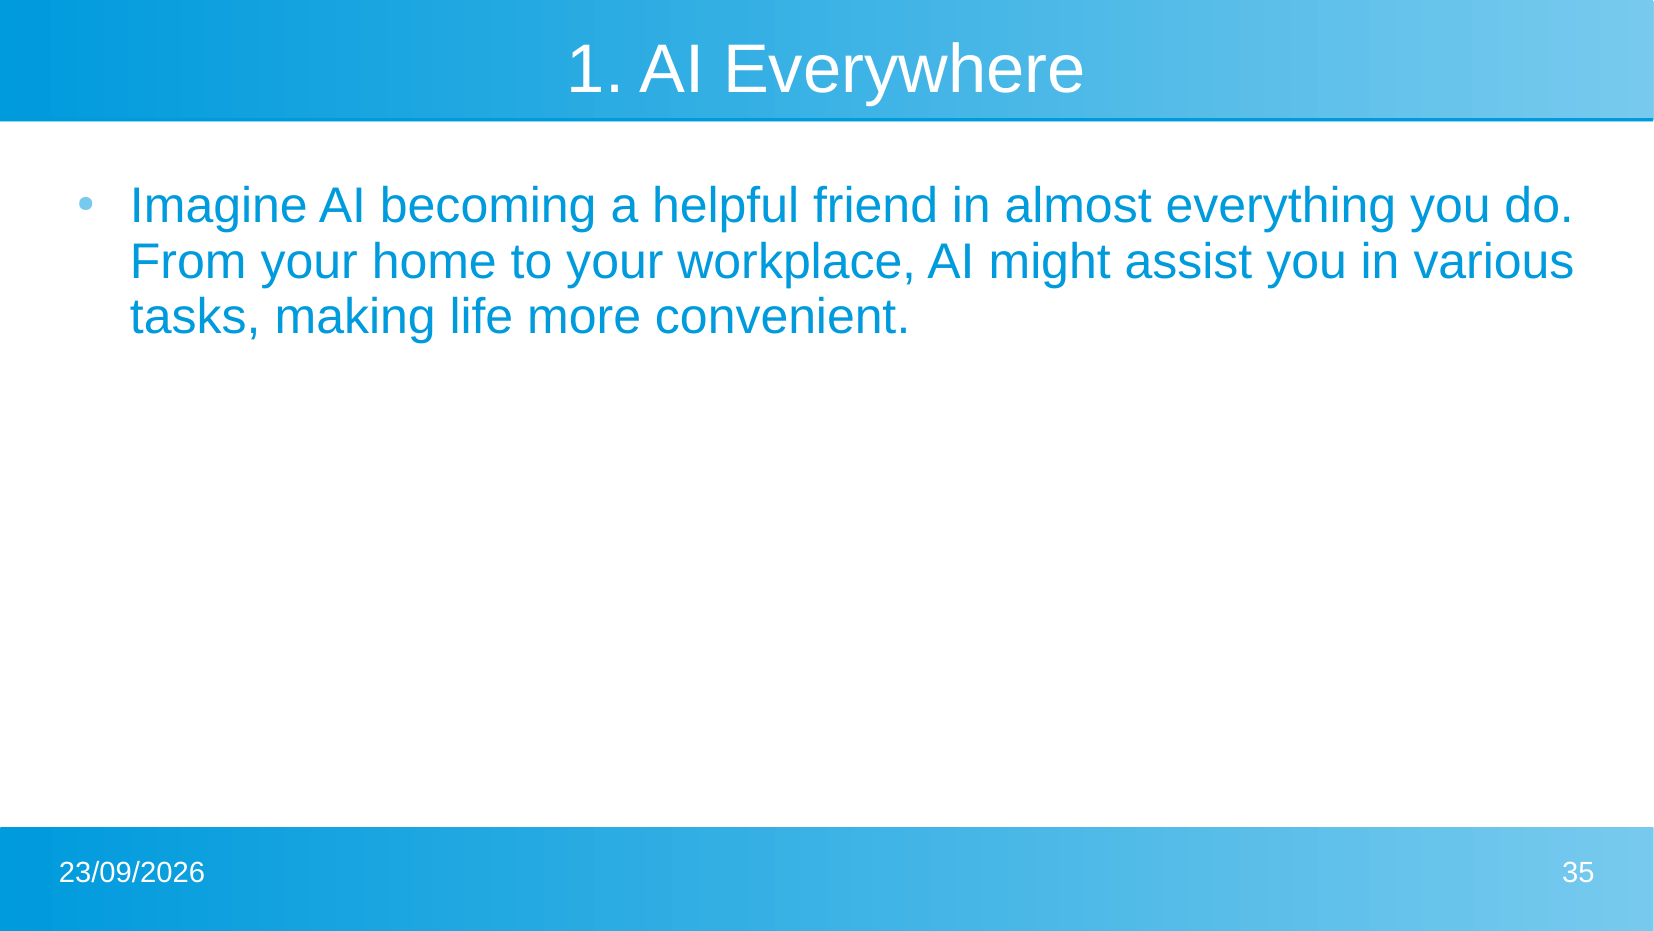

# 1. AI Everywhere
Imagine AI becoming a helpful friend in almost everything you do. From your home to your workplace, AI might assist you in various tasks, making life more convenient.
35